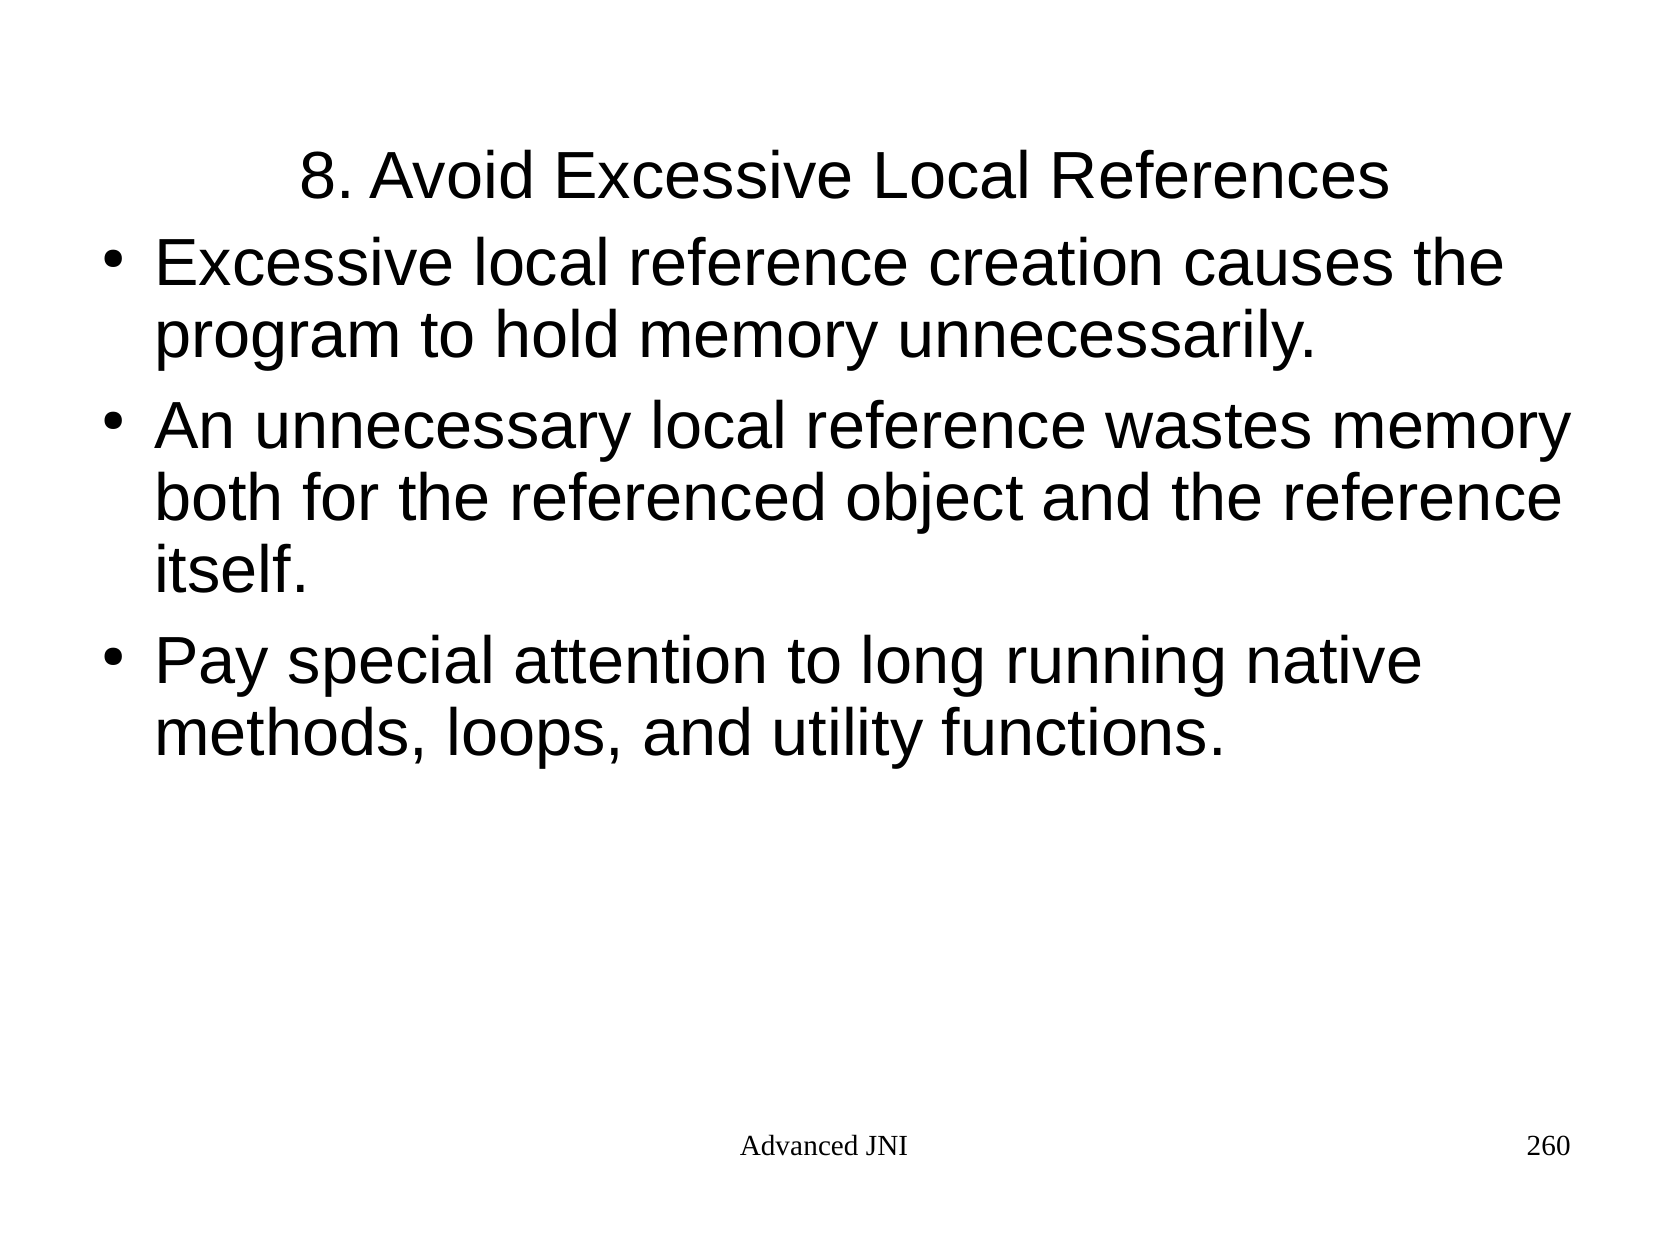

# 8. Avoid Excessive Local References
Excessive local reference creation causes the program to hold memory unnecessarily.
An unnecessary local reference wastes memory both for the referenced object and the reference itself.
Pay special attention to long running native methods, loops, and utility functions.
Advanced JNI
260